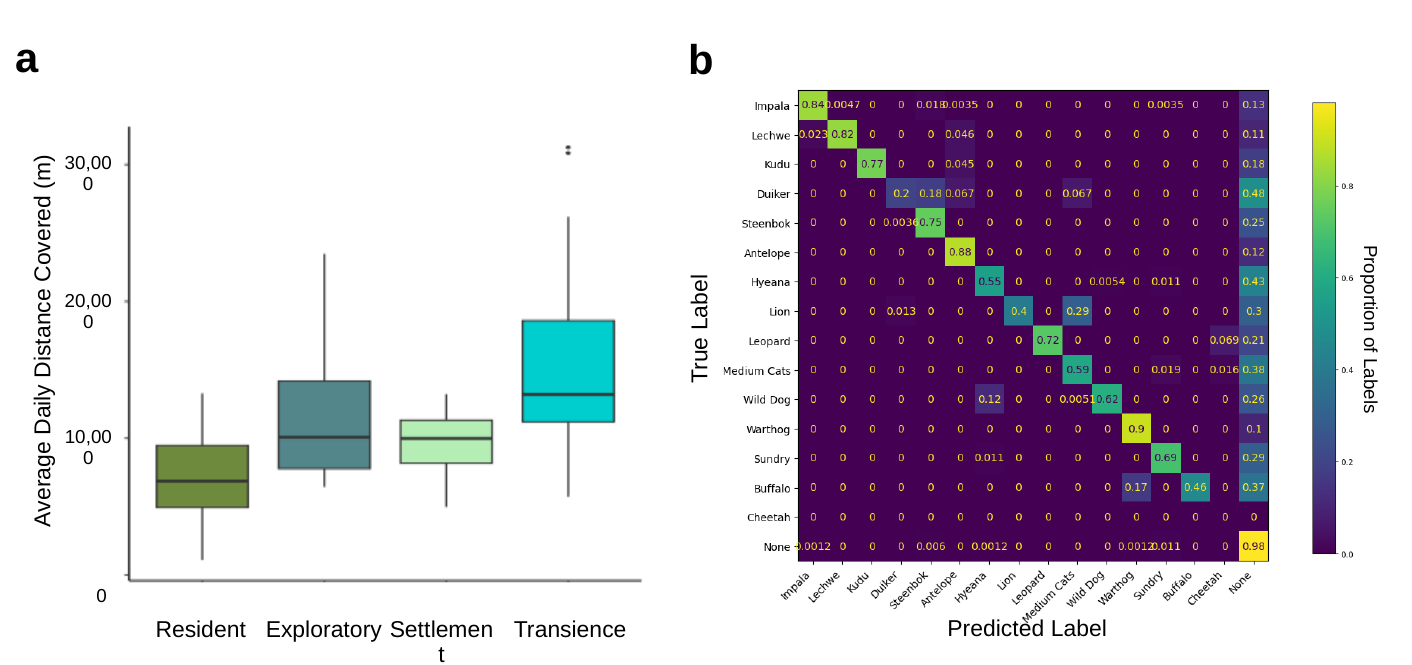

a
b
30,000
20,000
True Label
Proportion of Labels
Average Daily Distance Covered (m)
10,000
 0
Predicted Label
Exploratory
Resident
Settlement
Transience